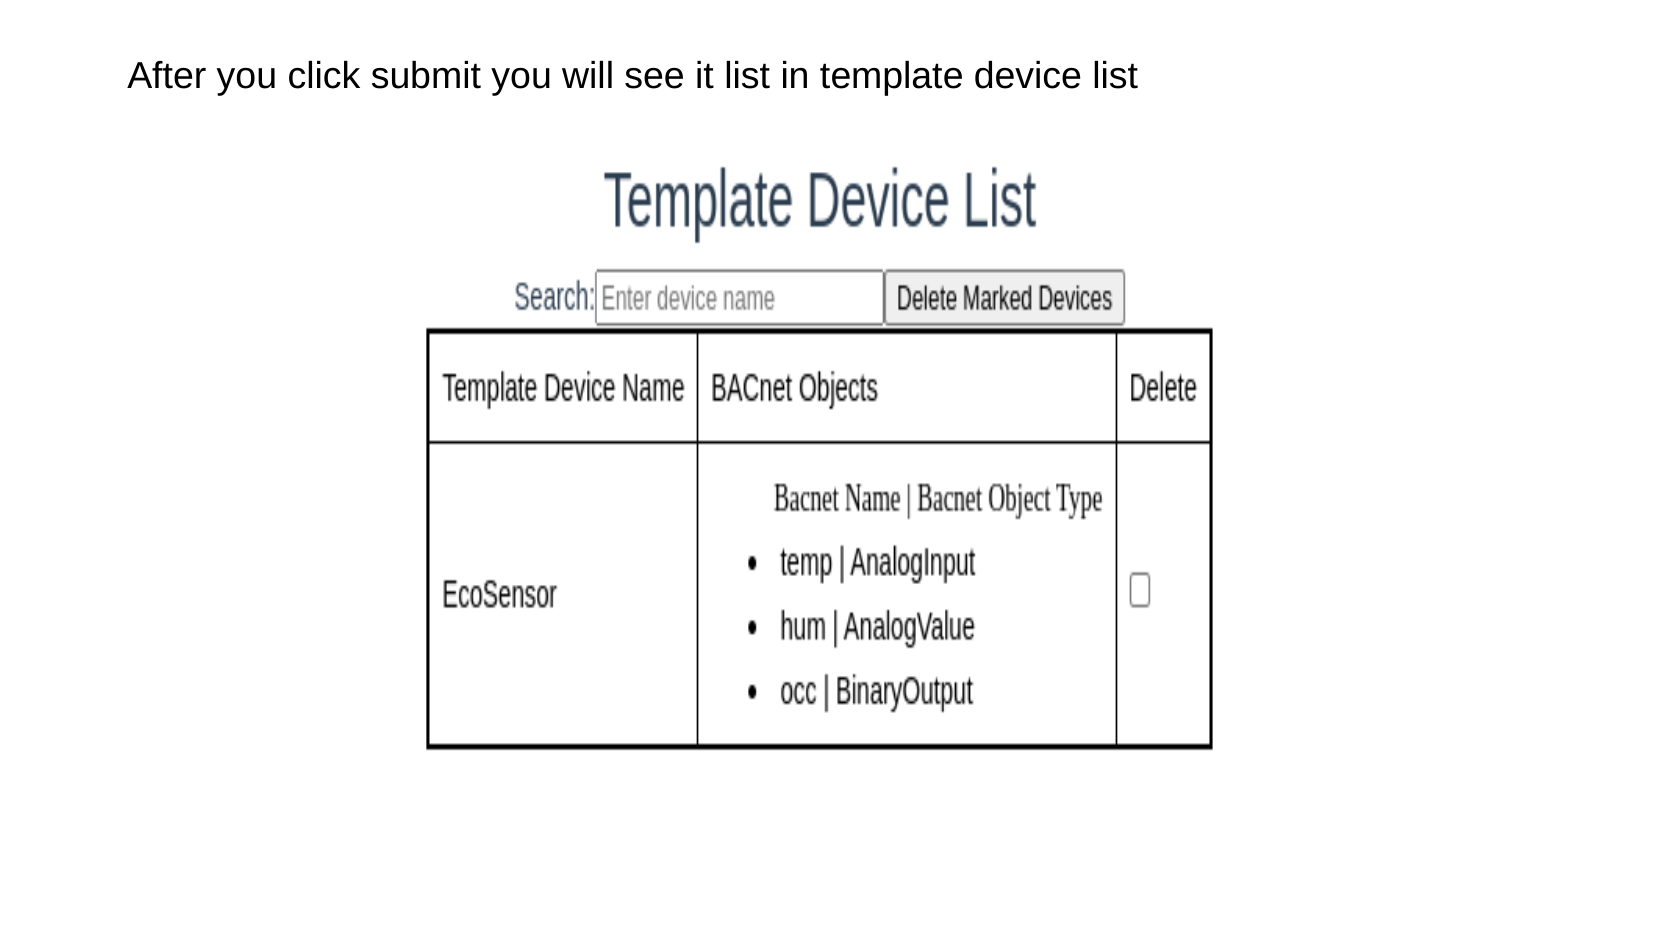

After you click submit you will see it list in template device list